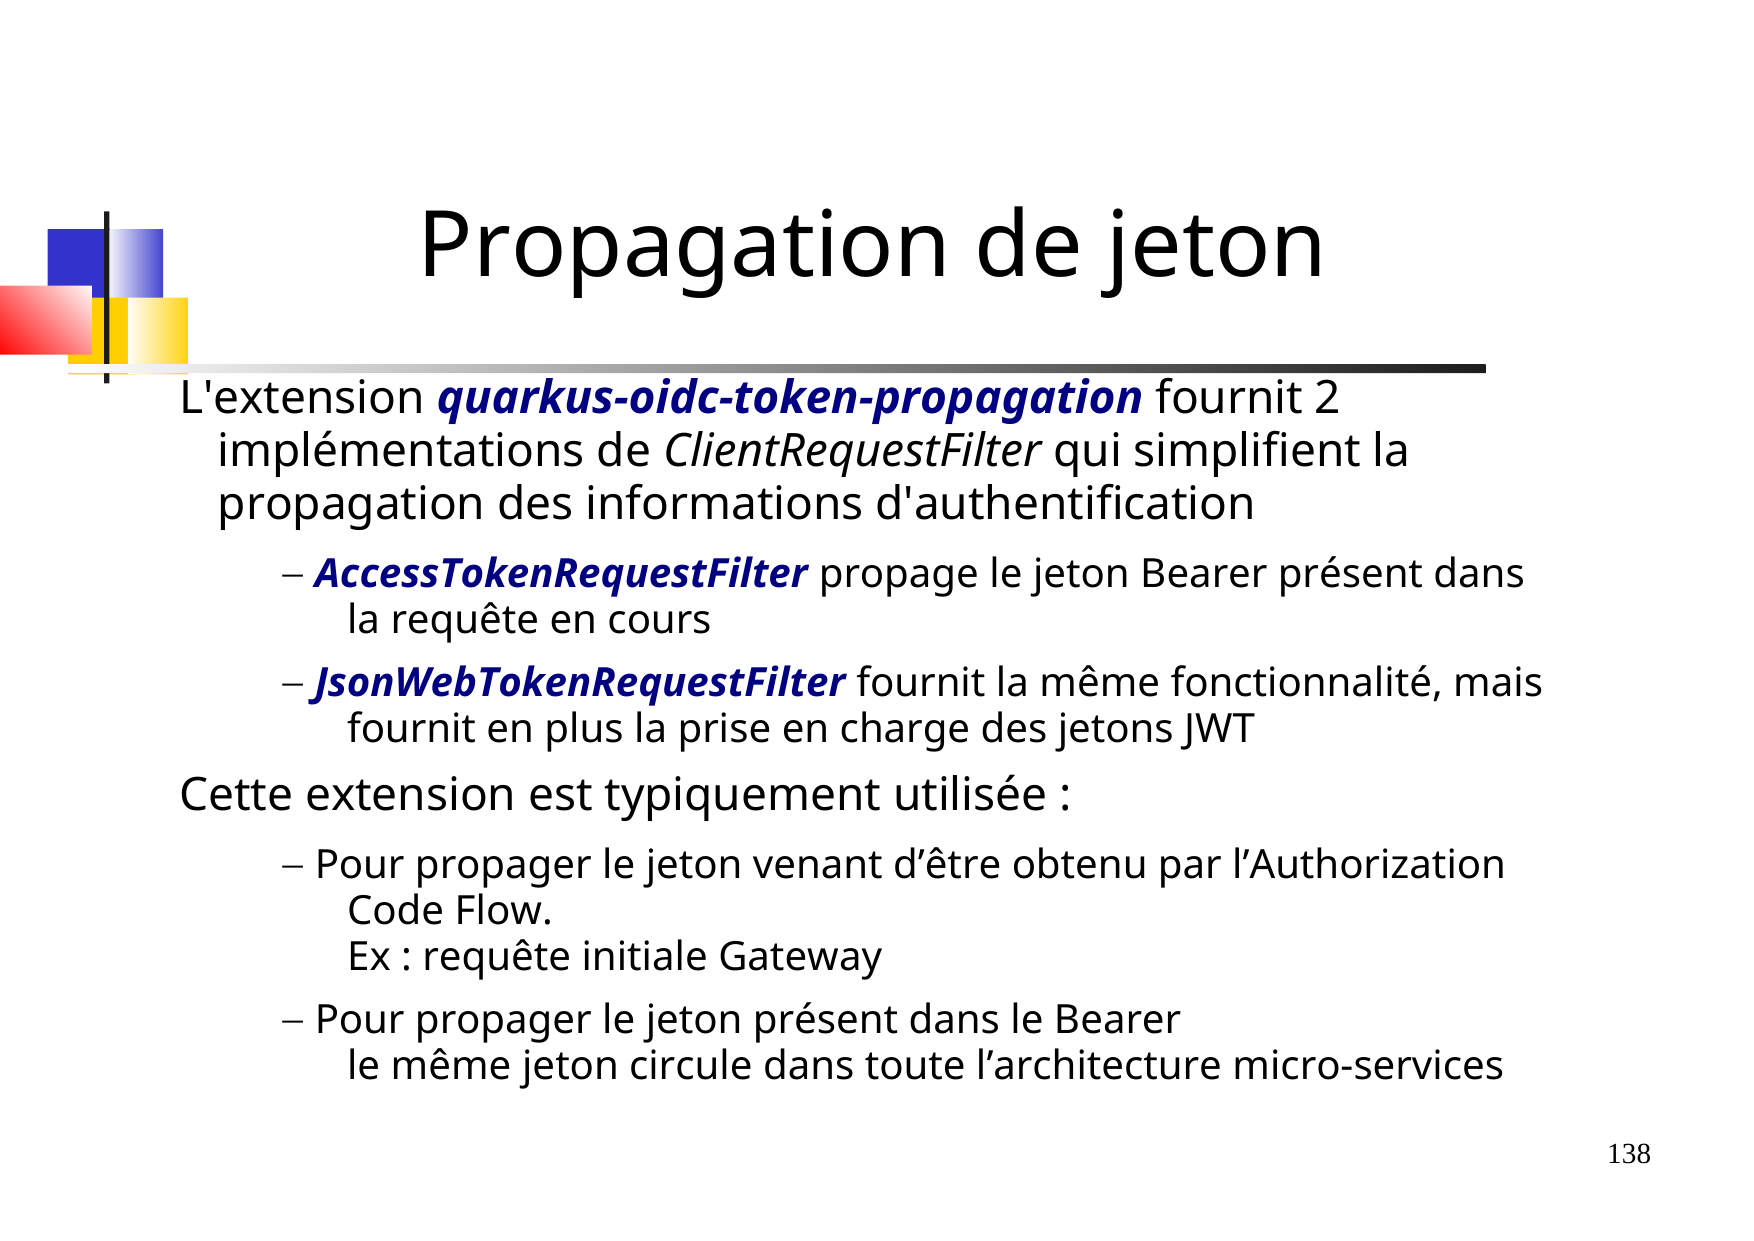

# Propagation de jeton
L'extension quarkus-oidc-token-propagation fournit 2 implémentations de ClientRequestFilter qui simplifient la propagation des informations d'authentification
AccessTokenRequestFilter propage le jeton Bearer présent dans la requête en cours
JsonWebTokenRequestFilter fournit la même fonctionnalité, mais fournit en plus la prise en charge des jetons JWT
Cette extension est typiquement utilisée :
Pour propager le jeton venant d’être obtenu par l’Authorization Code Flow.
Ex : requête initiale Gateway
Pour propager le jeton présent dans le Bearer
le même jeton circule dans toute l’architecture micro-services